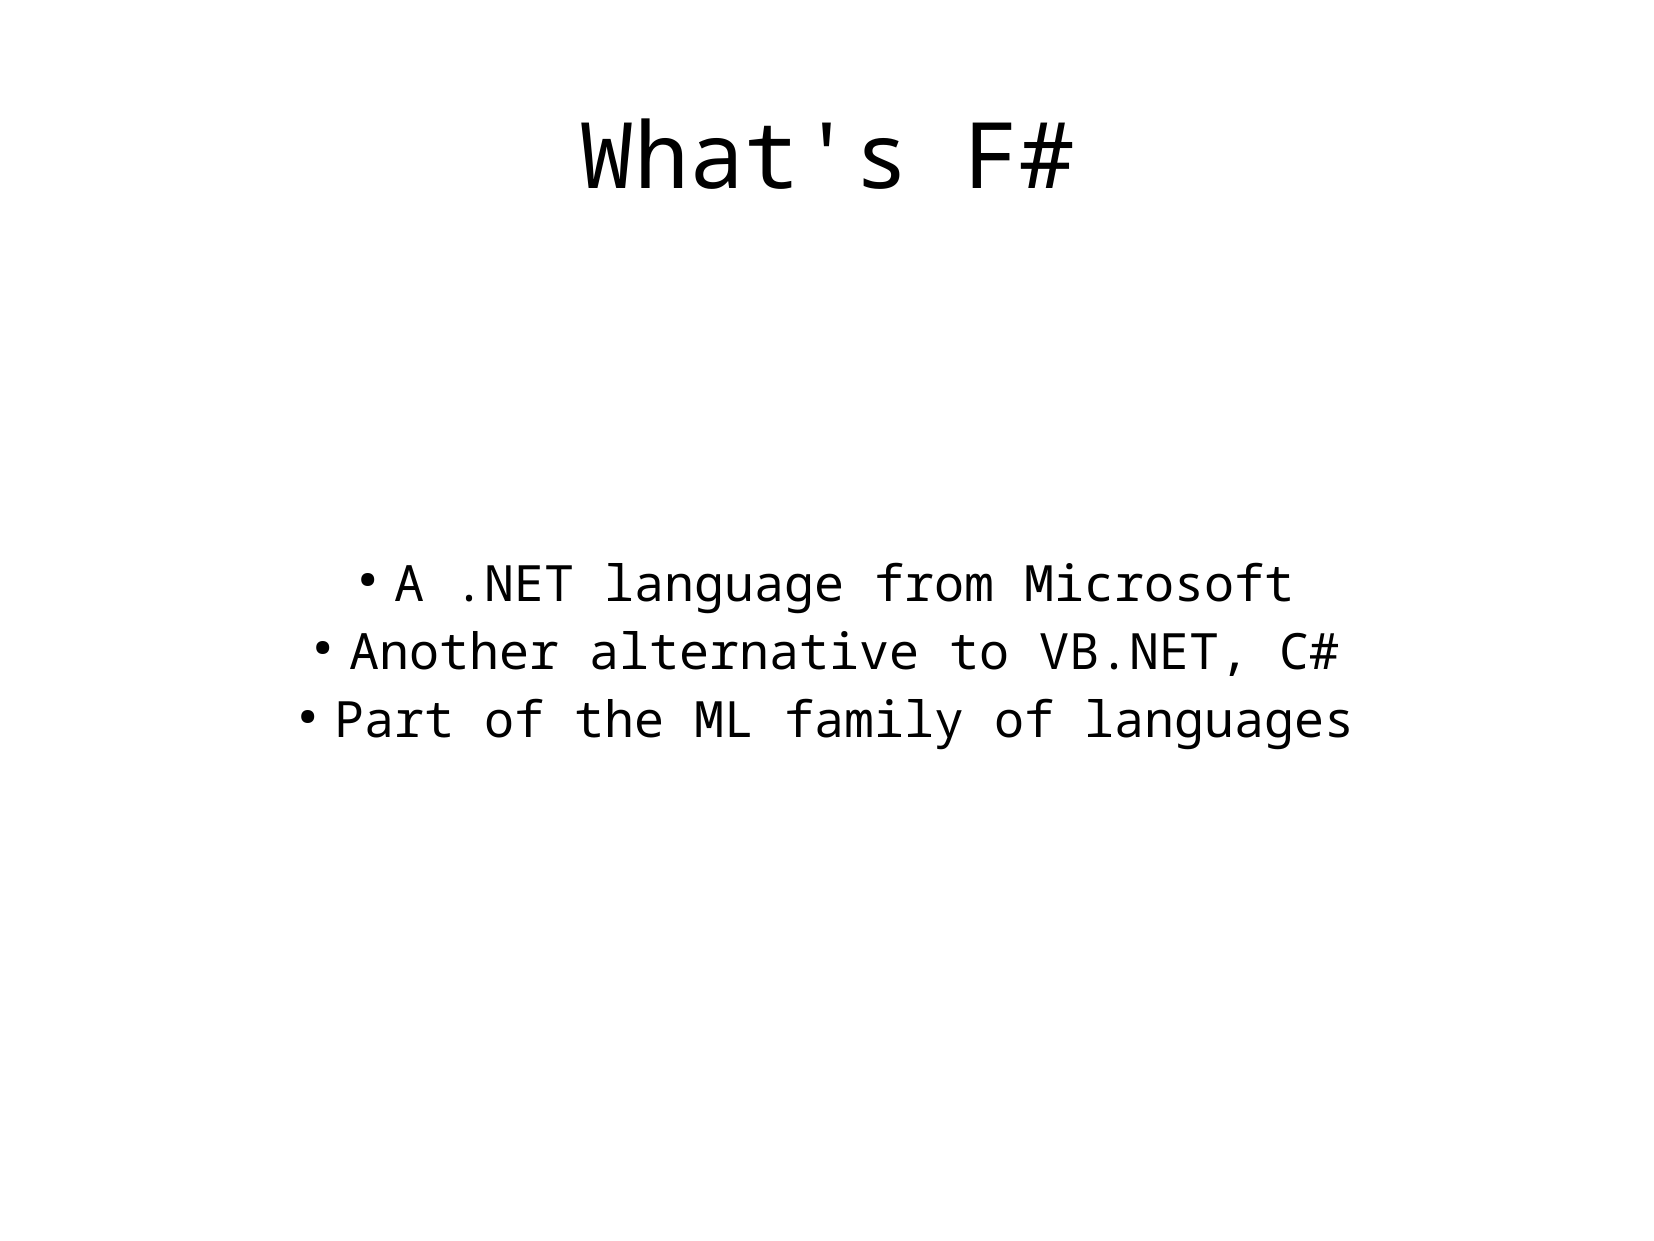

# What's F#
A .NET language from Microsoft
Another alternative to VB.NET, C#
Part of the ML family of languages